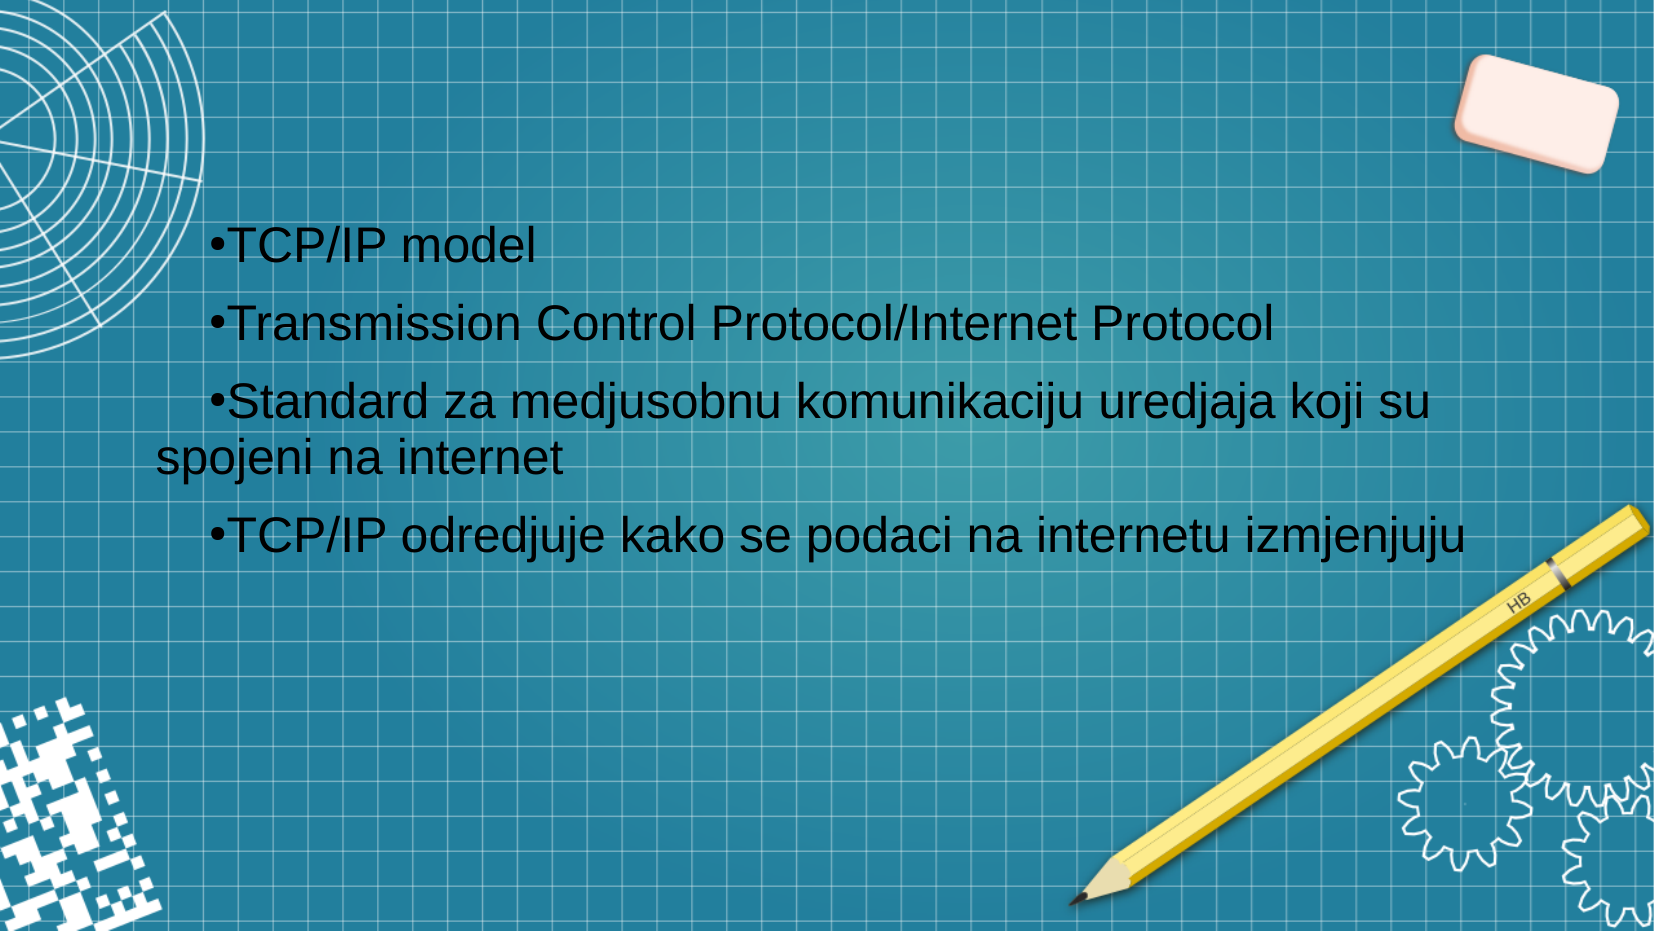

#
TCP/IP model
Transmission Control Protocol/Internet Protocol
Standard za medjusobnu komunikaciju uredjaja koji su spojeni na internet
TCP/IP odredjuje kako se podaci na internetu izmjenjuju